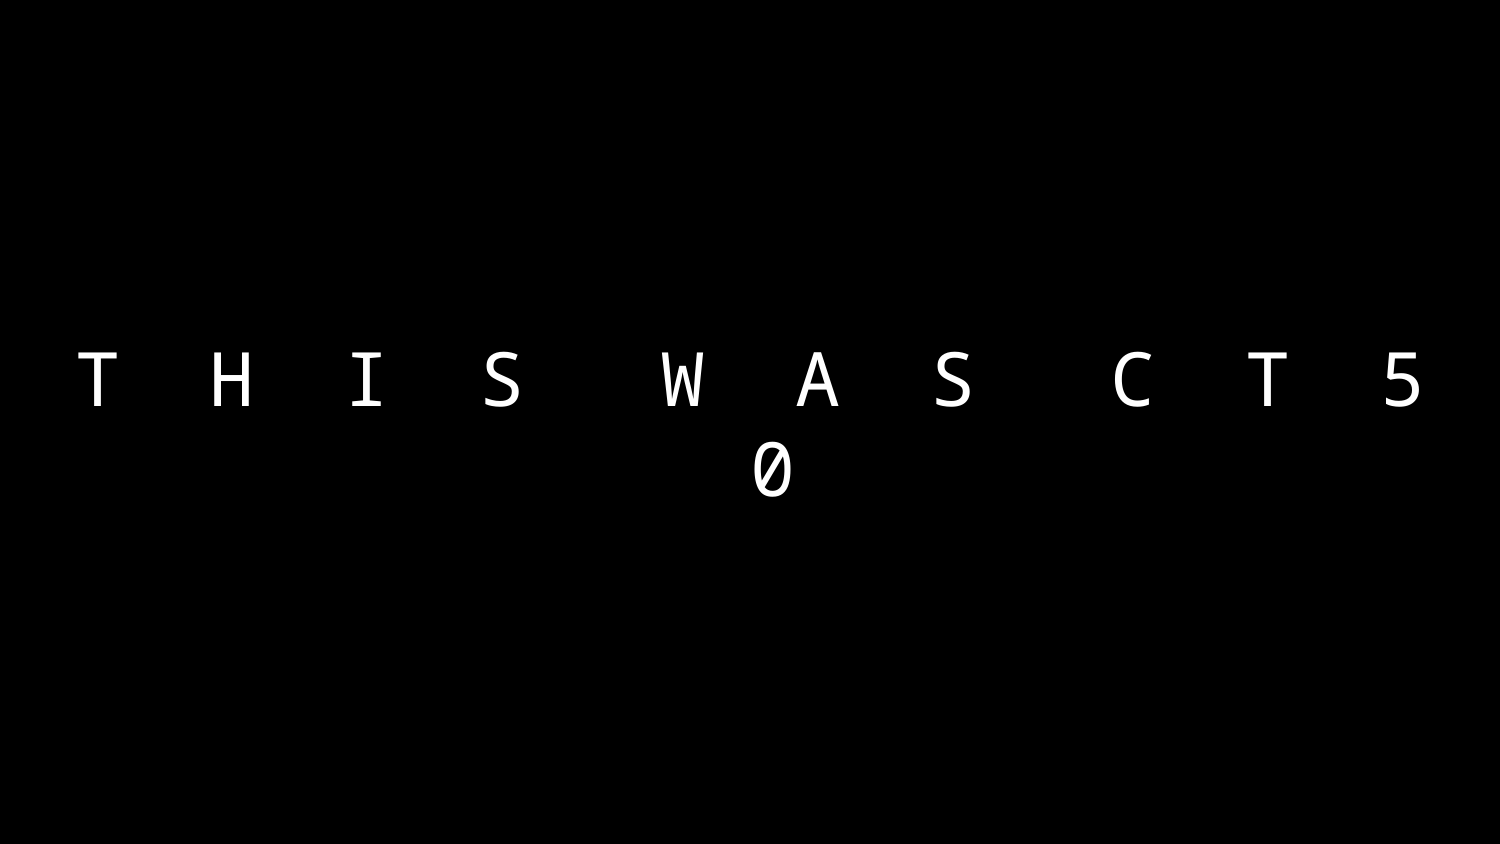

# T H I S W A S C T 5 0